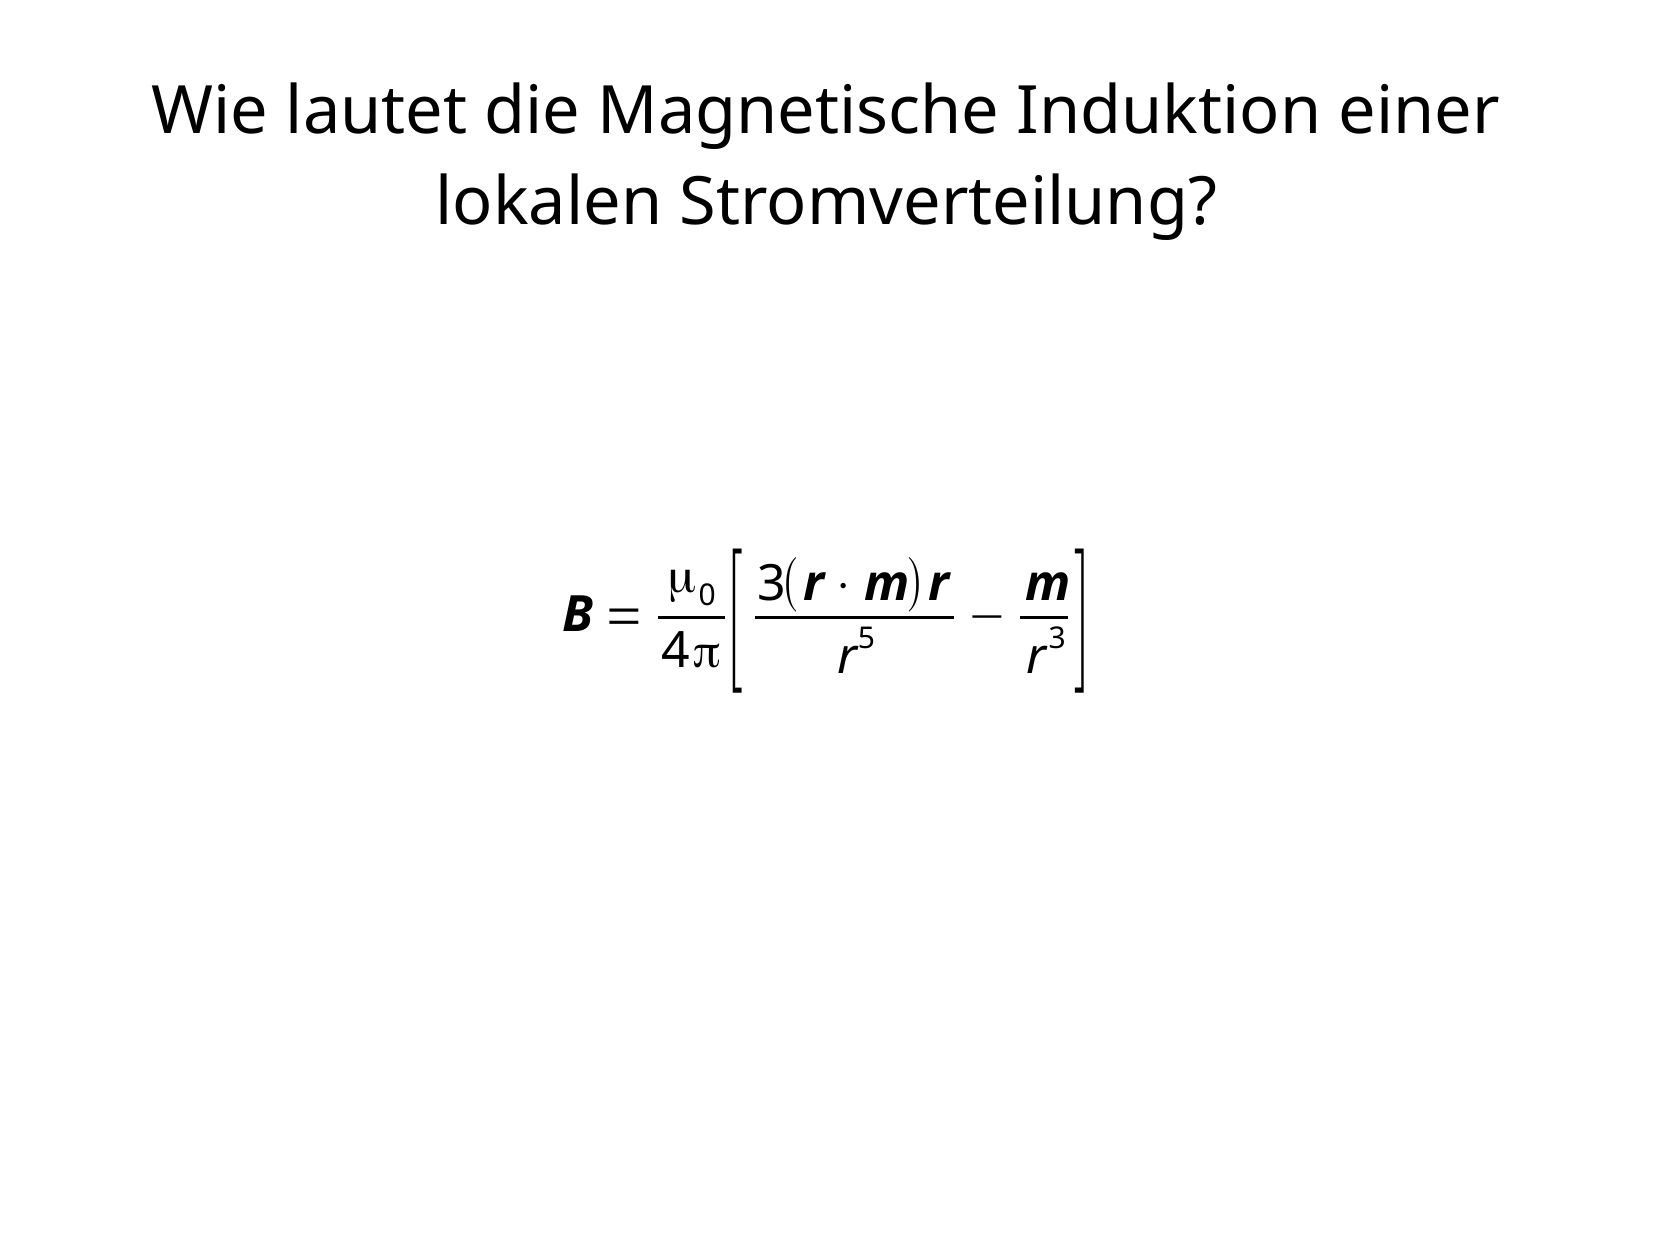

# Wie lautet die Magnetische Induktion einer lokalen Stromverteilung?